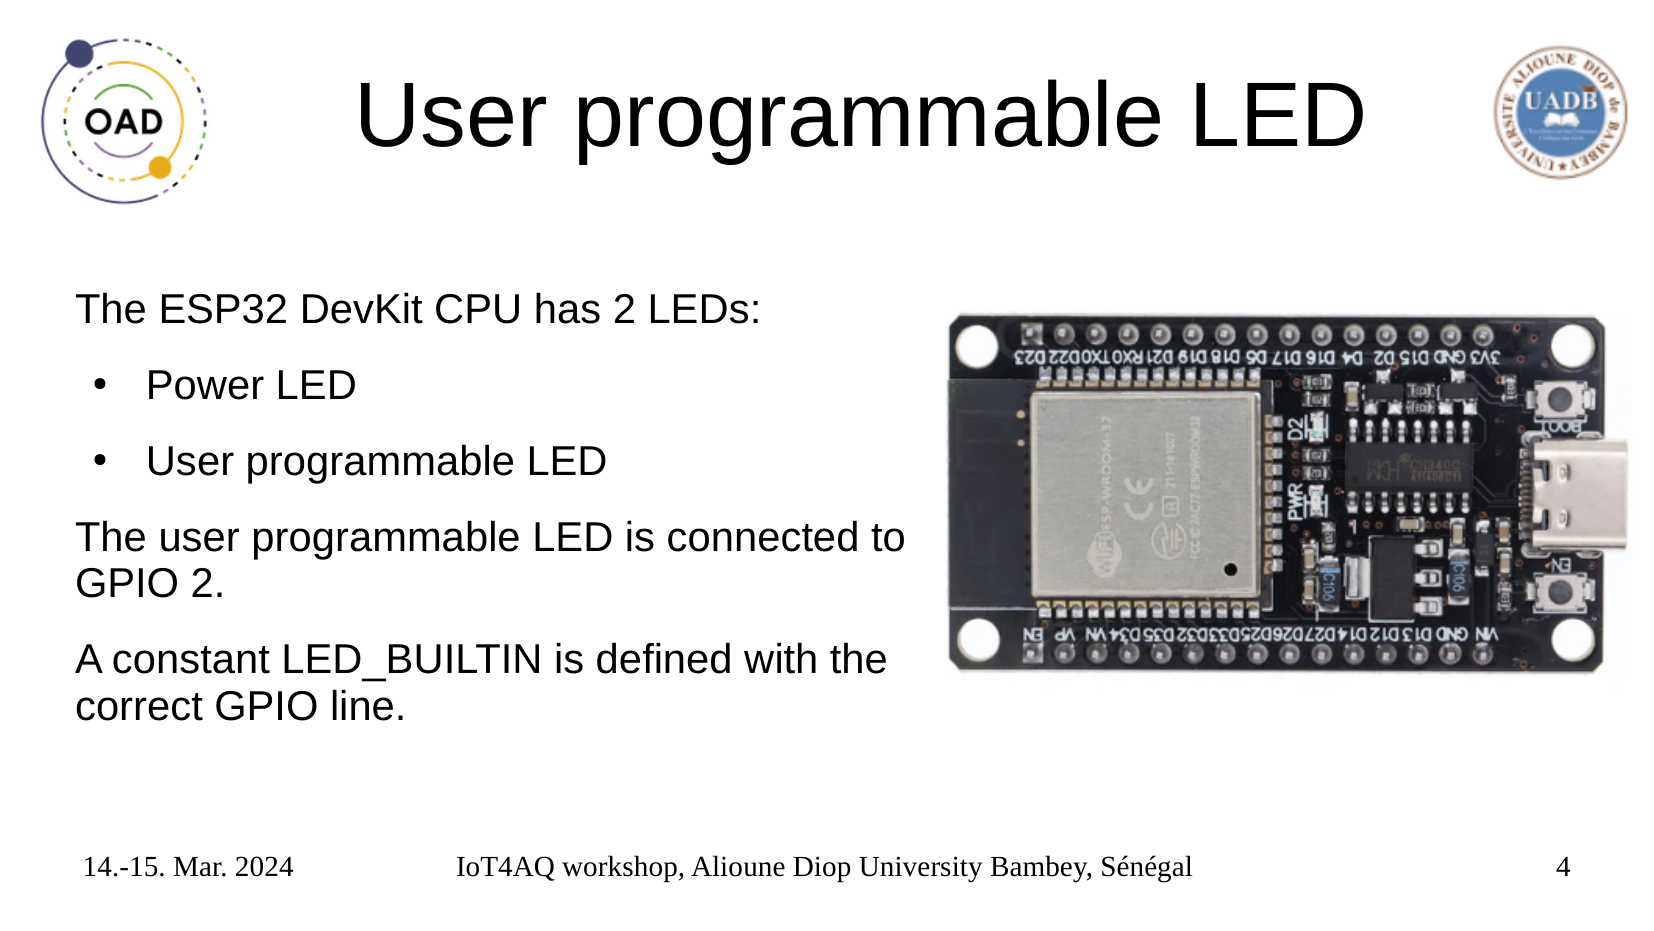

# User programmable LED
The ESP32 DevKit CPU has 2 LEDs:
Power LED
User programmable LED
The user programmable LED is connected to GPIO 2.
A constant LED_BUILTIN is defined with the correct GPIO line.
14.-15. Mar. 2024
IoT4AQ workshop, Alioune Diop University Bambey, Sénégal
4